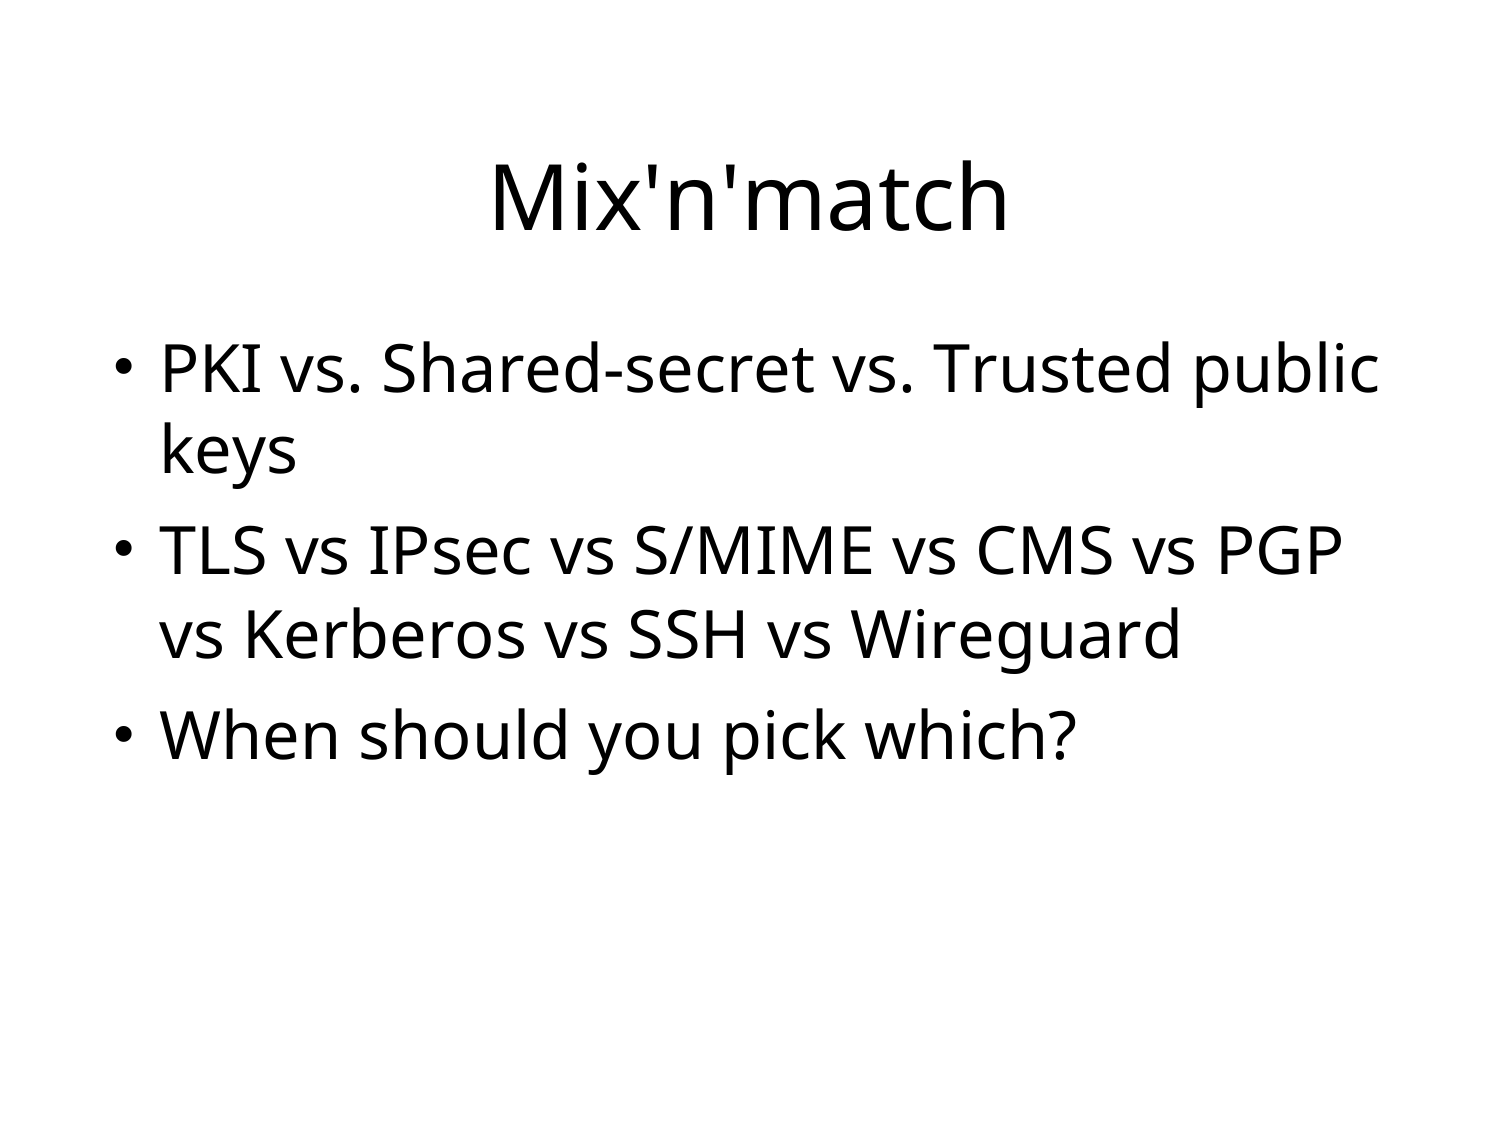

Mix'n'match
PKI vs. Shared-secret vs. Trusted public keys
TLS vs IPsec vs S/MIME vs CMS vs PGP vs Kerberos vs SSH vs Wireguard
When should you pick which?